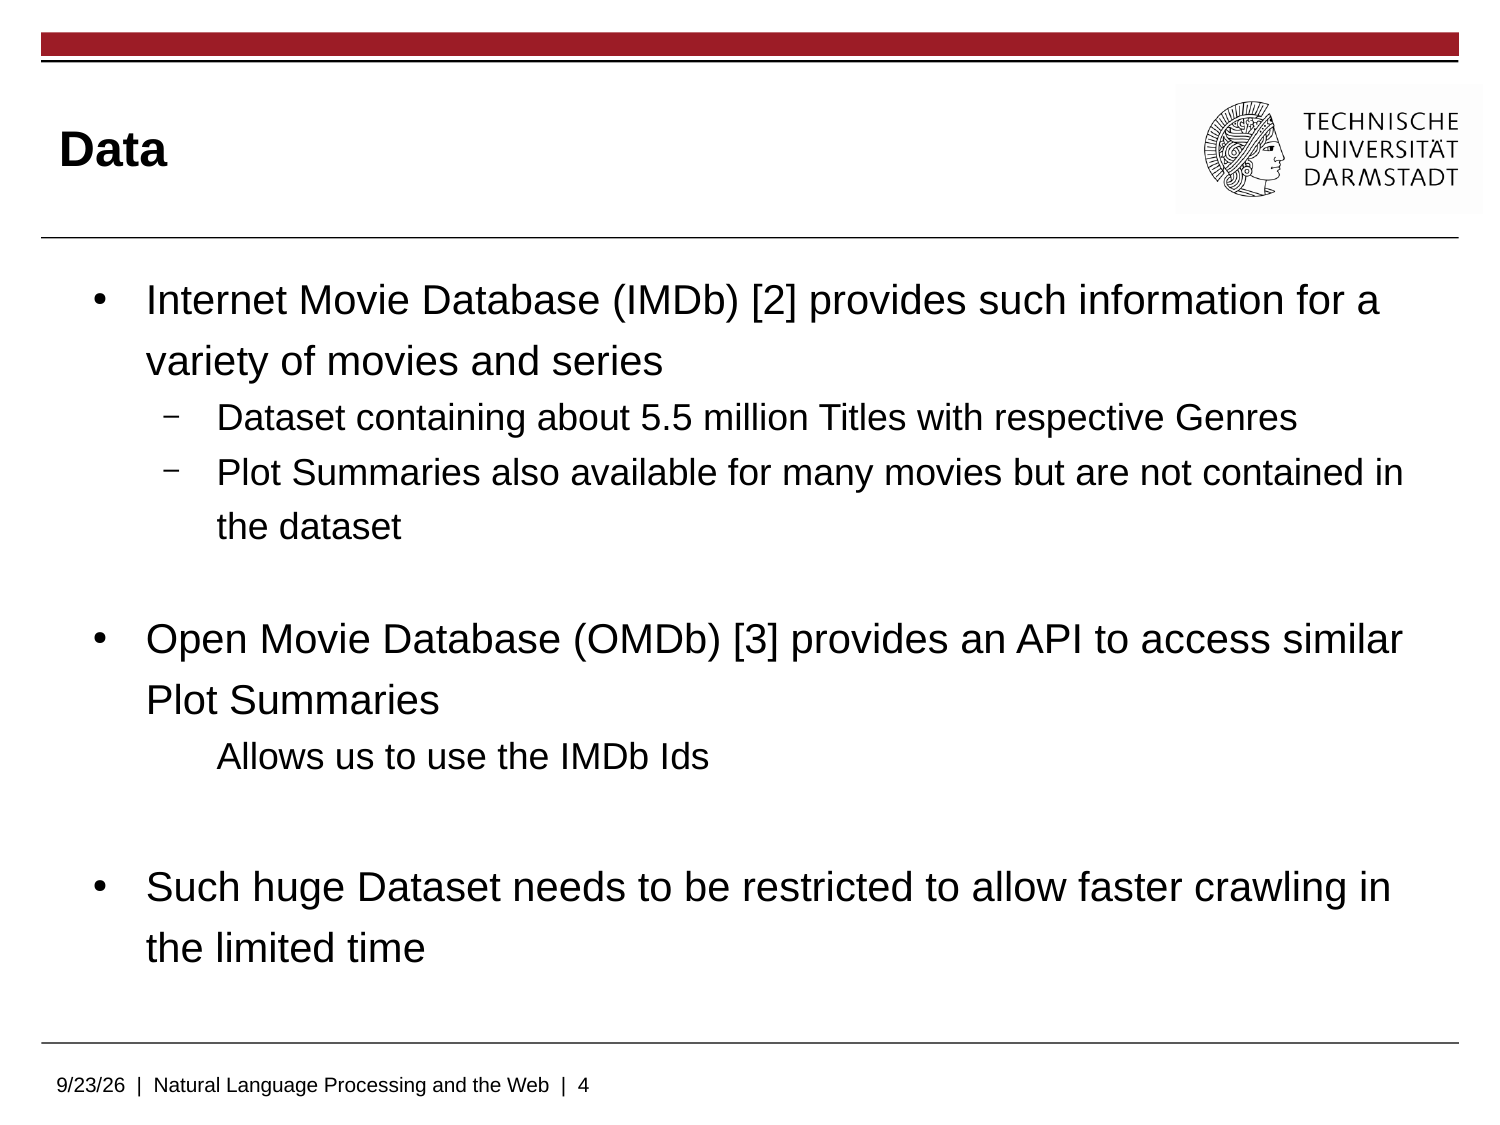

# Data
Internet Movie Database (IMDb) [2] provides such information for a variety of movies and series
Dataset containing about 5.5 million Titles with respective Genres
Plot Summaries also available for many movies but are not contained in the dataset
Open Movie Database (OMDb) [3] provides an API to access similar Plot Summaries
Allows us to use the IMDb Ids
Such huge Dataset needs to be restricted to allow faster crawling in the limited time